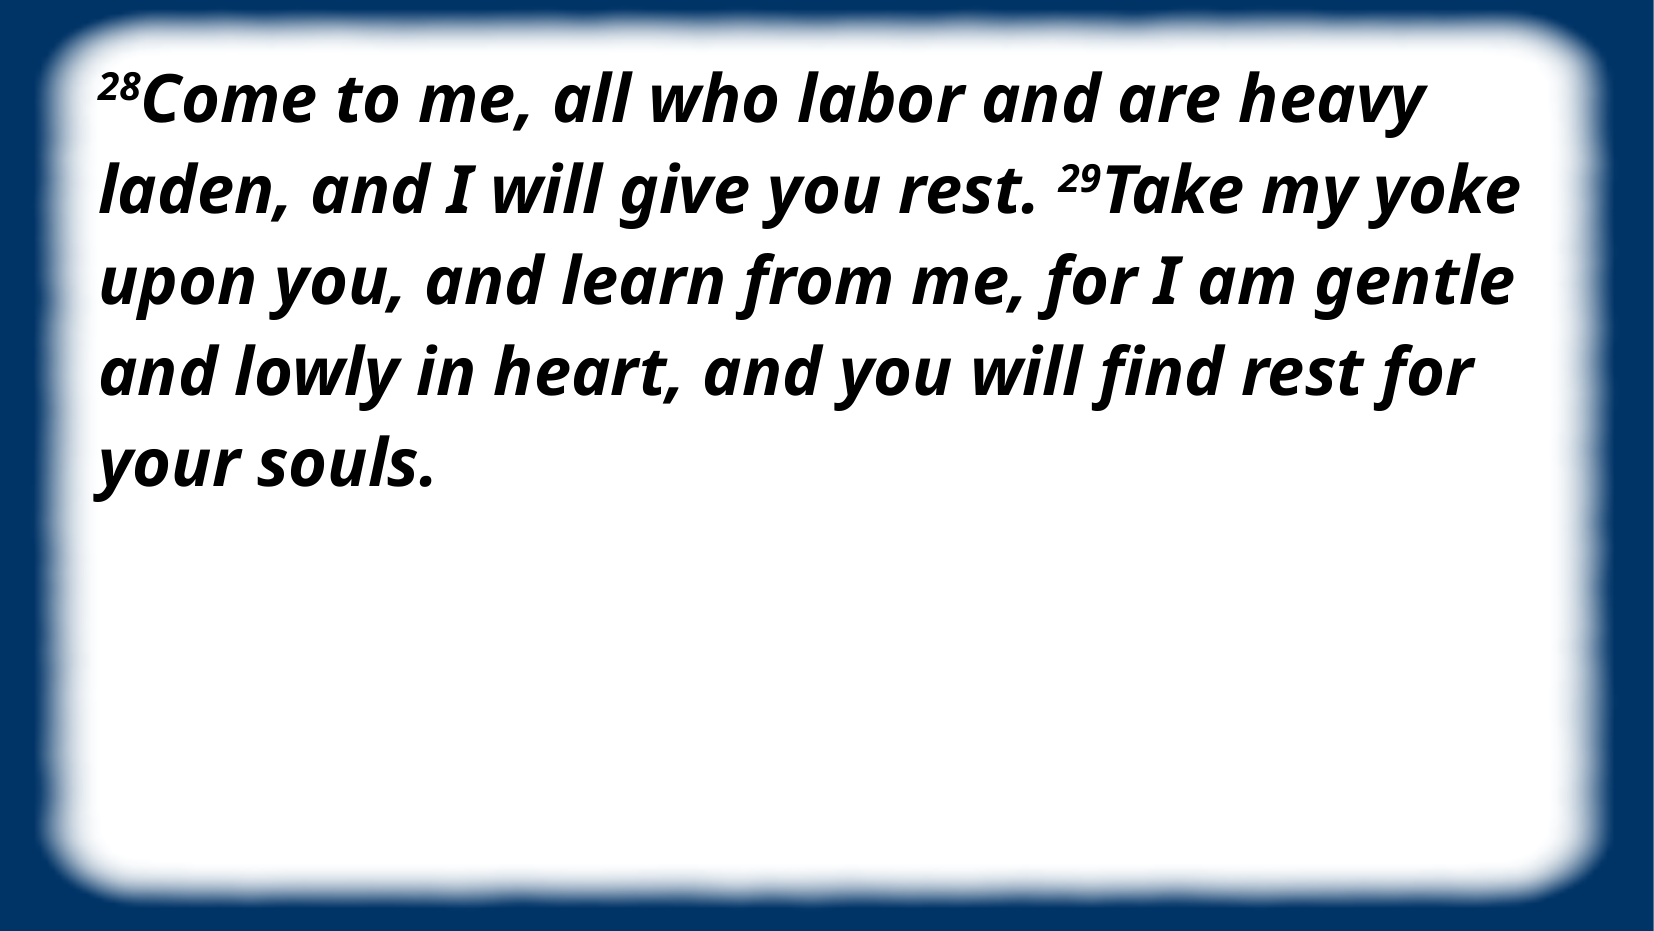

28Come to me, all who labor and are heavy laden, and I will give you rest. 29Take my yoke upon you, and learn from me, for I am gentle and lowly in heart, and you will find rest for your souls.